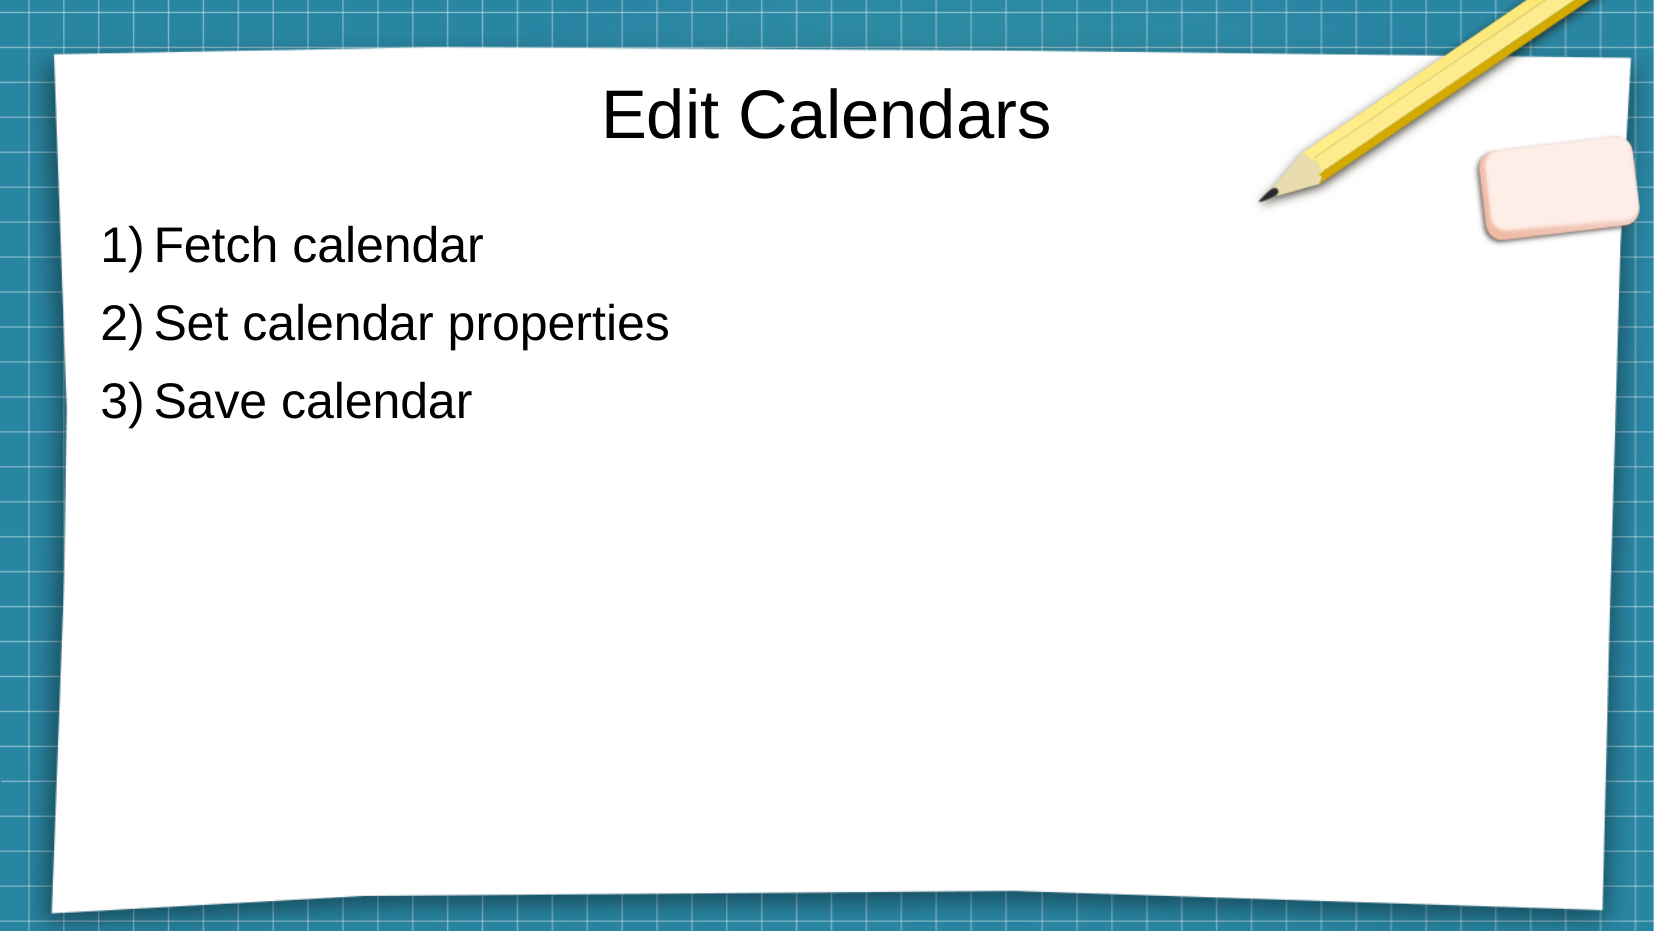

# Edit Calendars
Fetch calendar
Set calendar properties
Save calendar